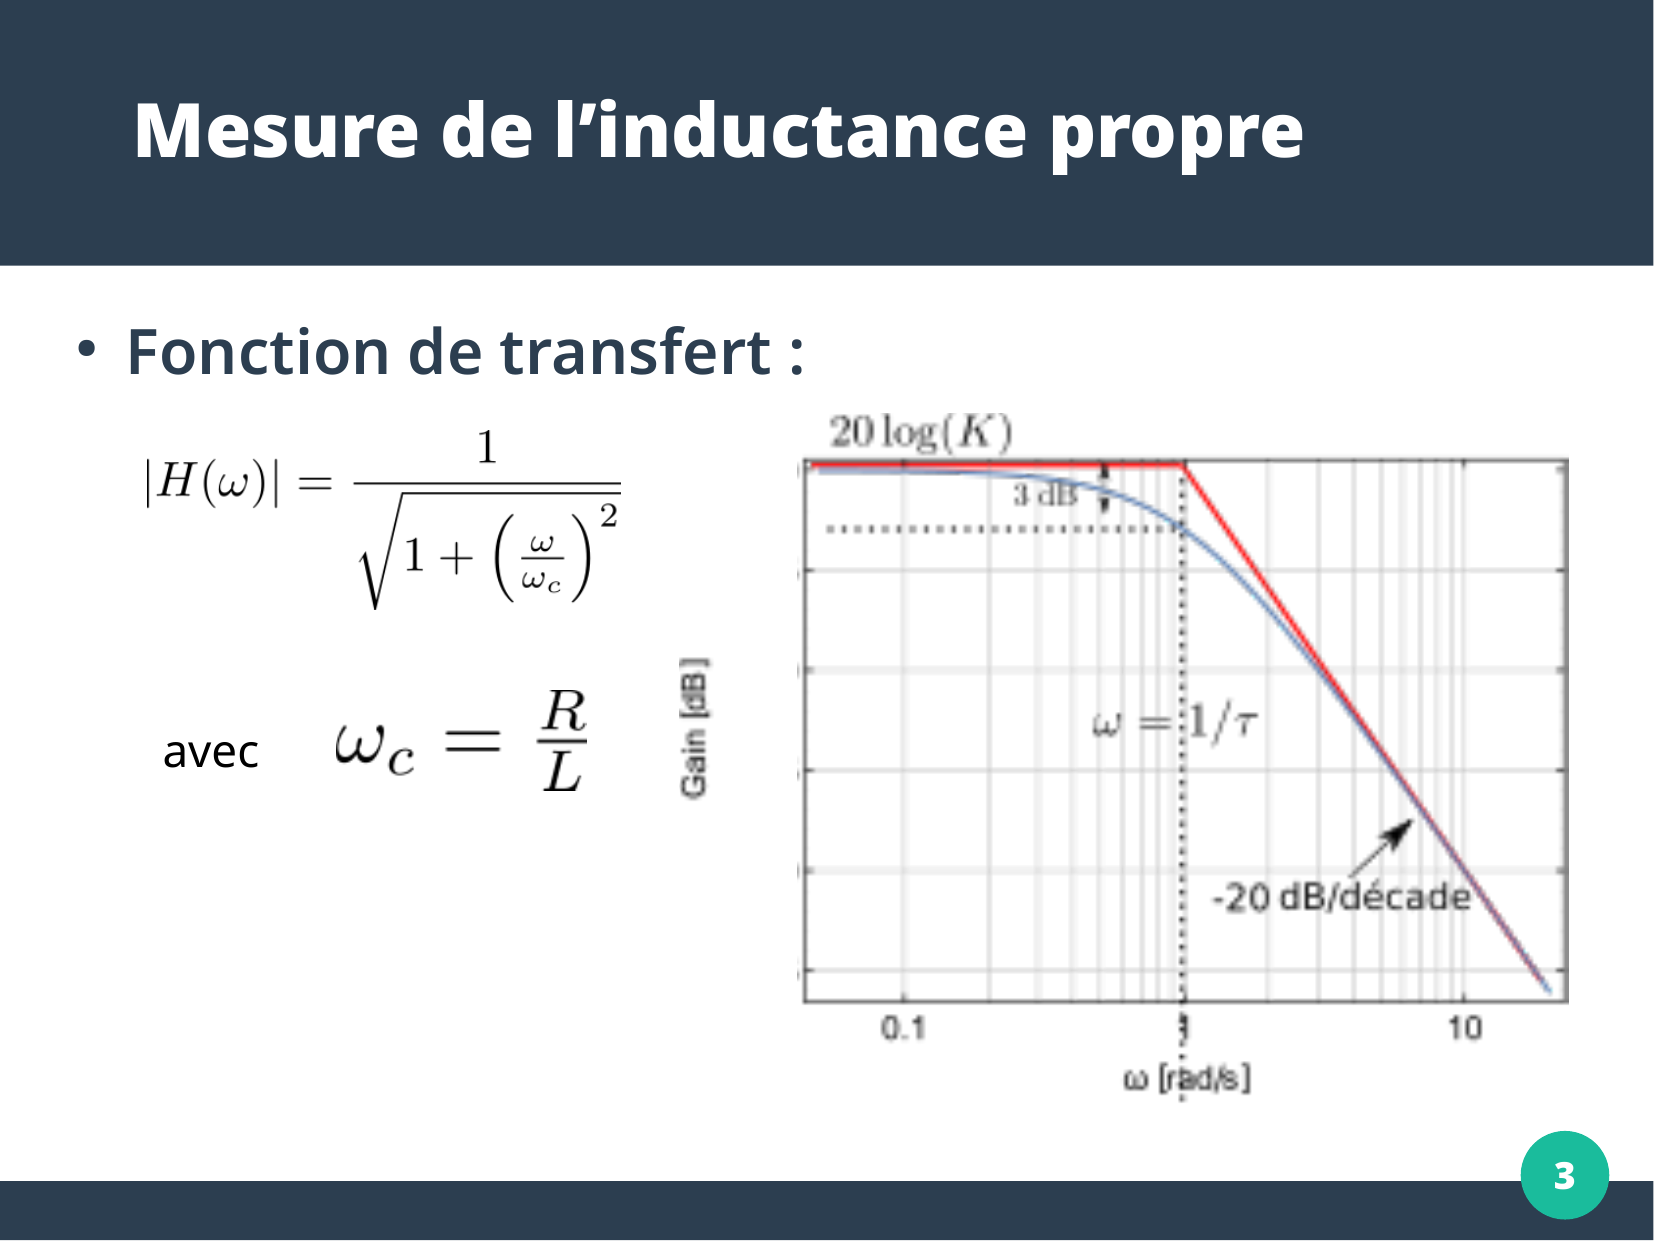

# Mesure de l’inductance propre
Fonction de transfert :
avec
3